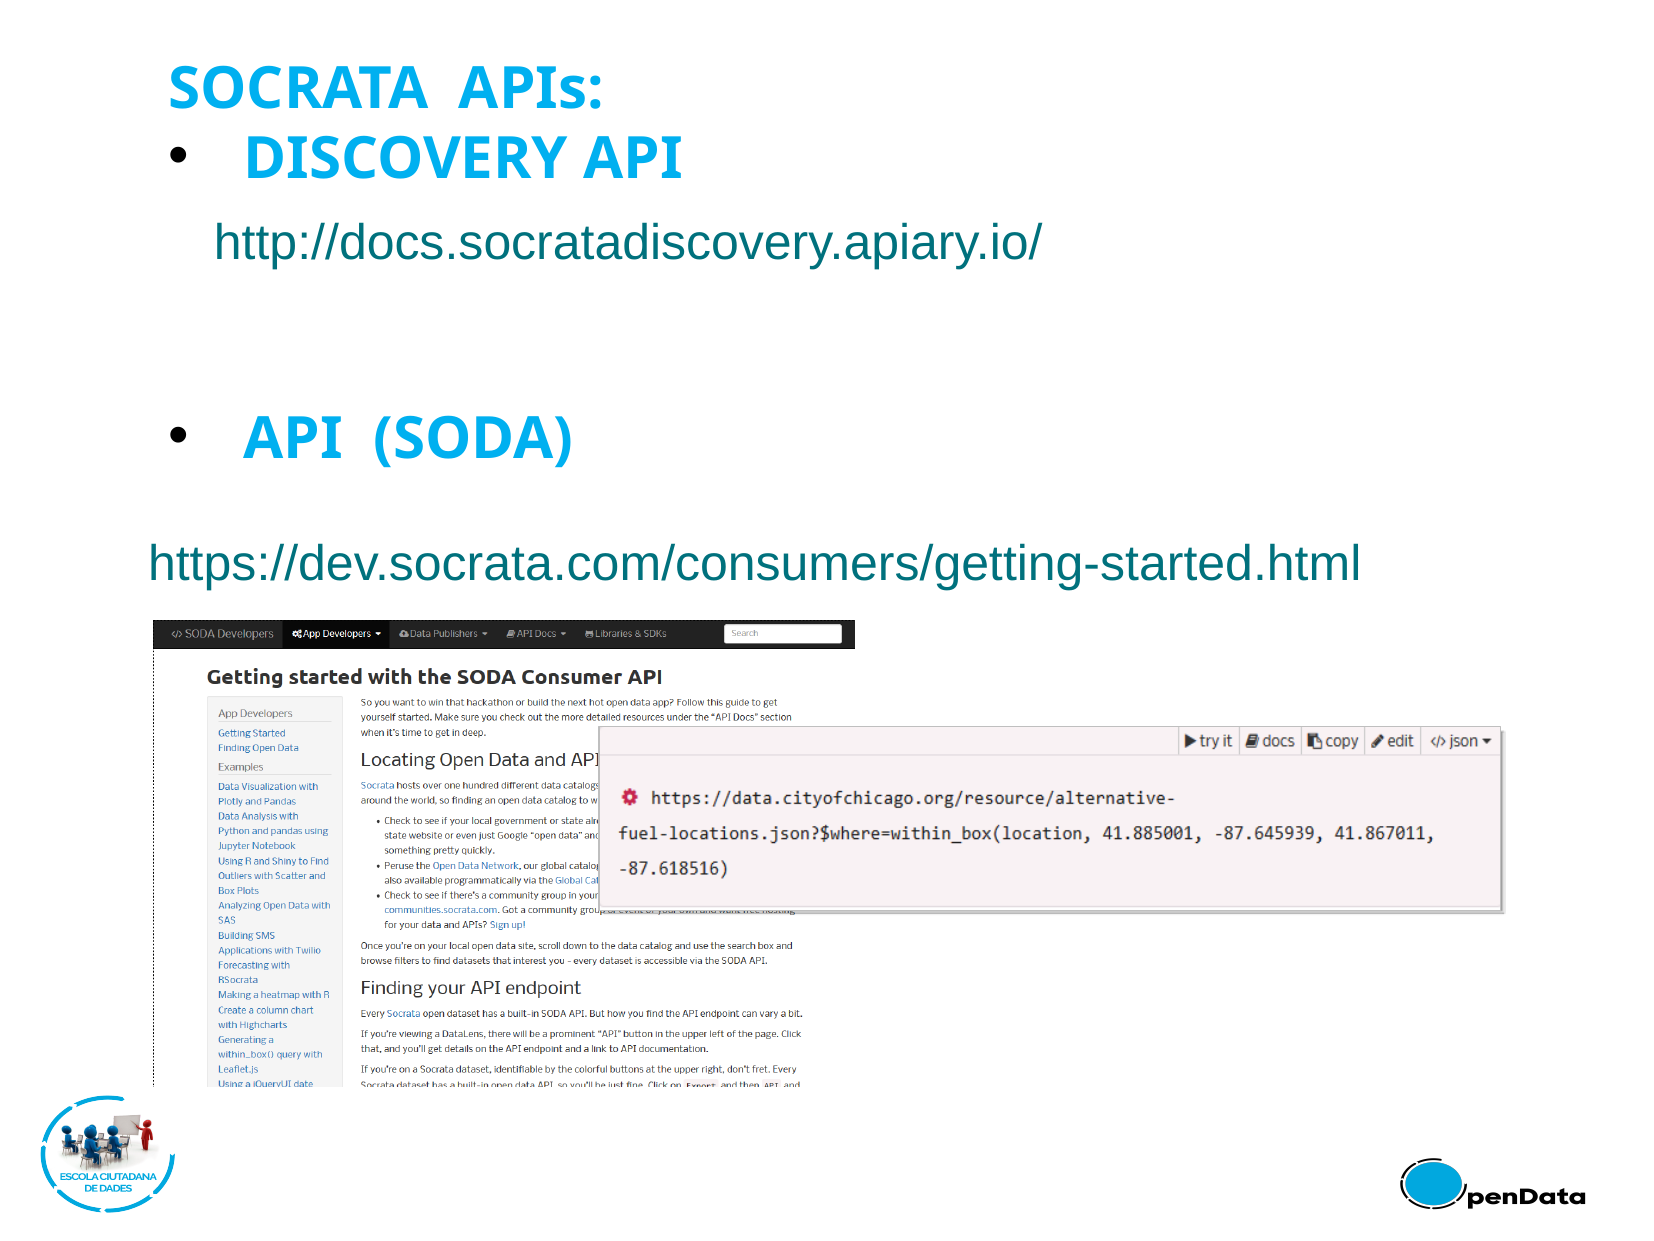

SOCRATA APIs:
DISCOVERY API
API (SODA)
http://docs.socratadiscovery.apiary.io/
https://dev.socrata.com/consumers/getting-started.html